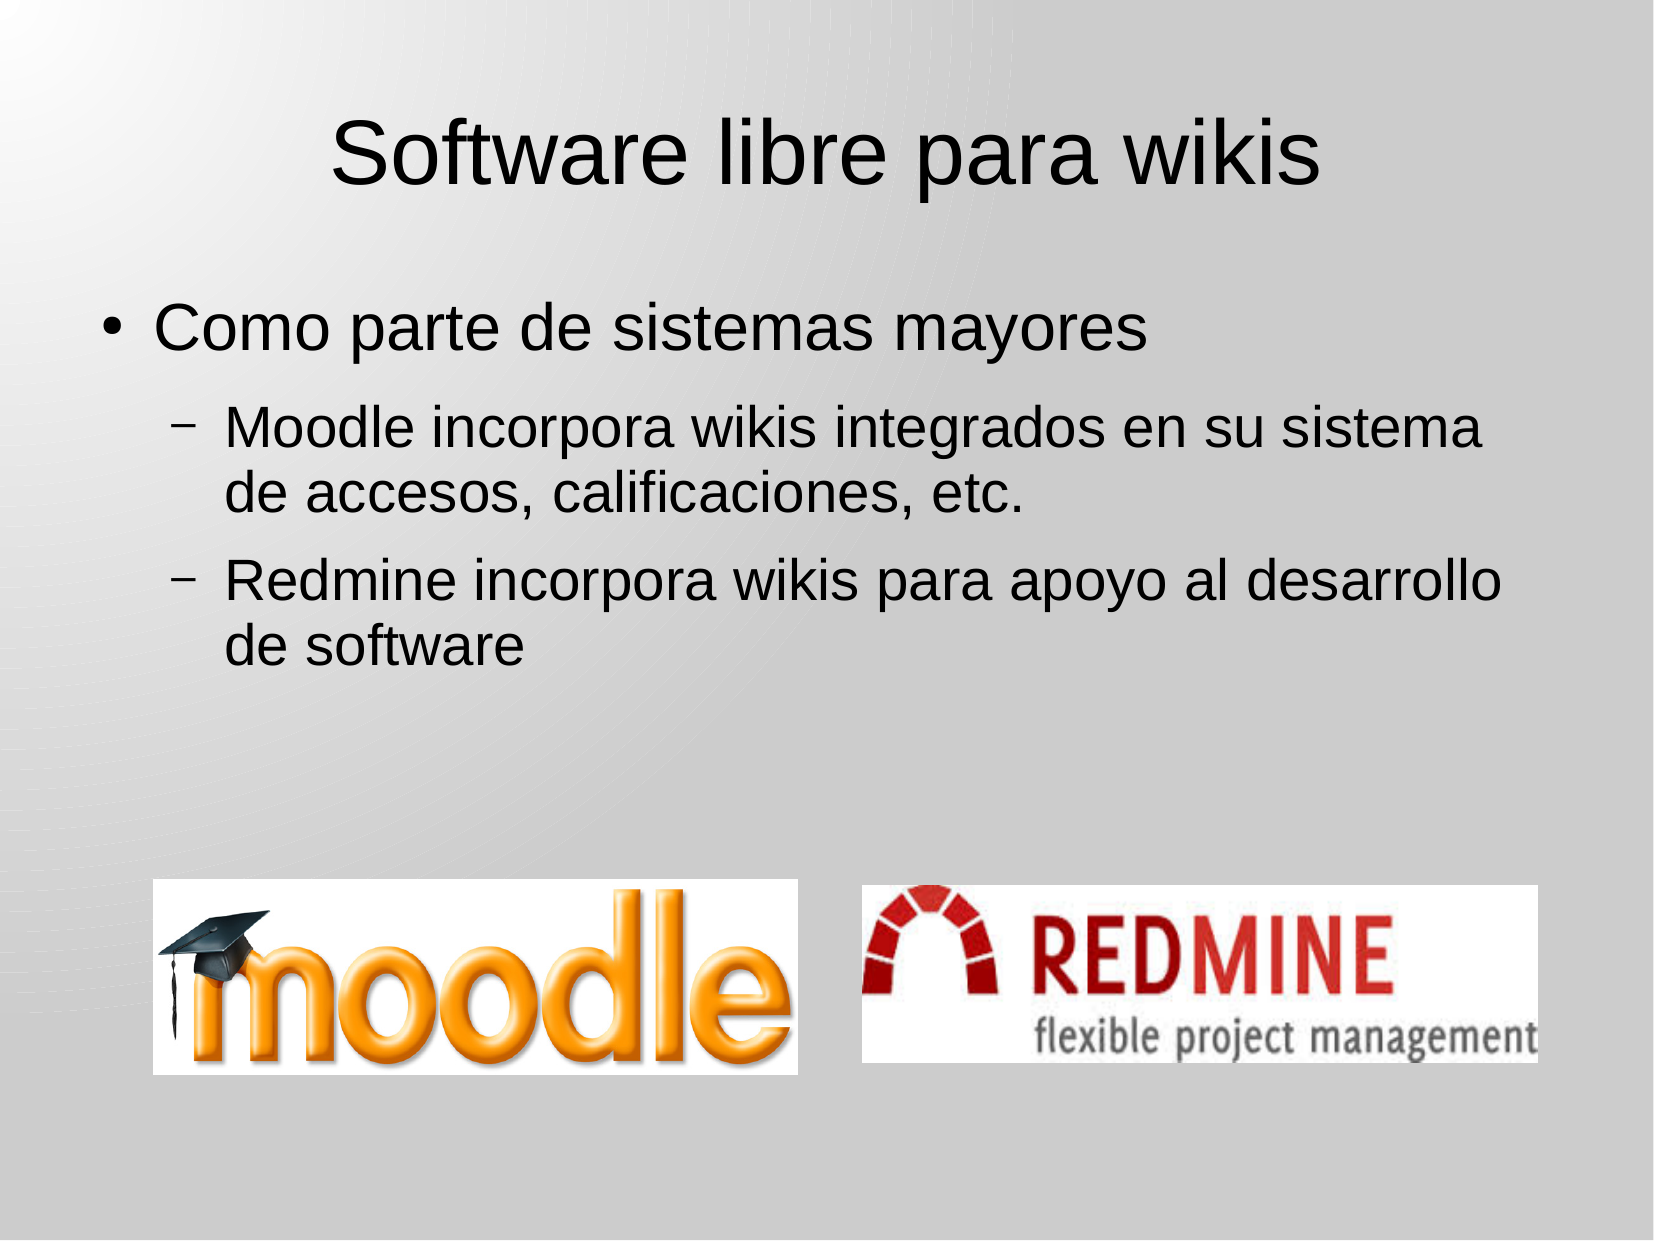

# Software libre para wikis
Como parte de sistemas mayores
Moodle incorpora wikis integrados en su sistema de accesos, calificaciones, etc.
Redmine incorpora wikis para apoyo al desarrollo de software